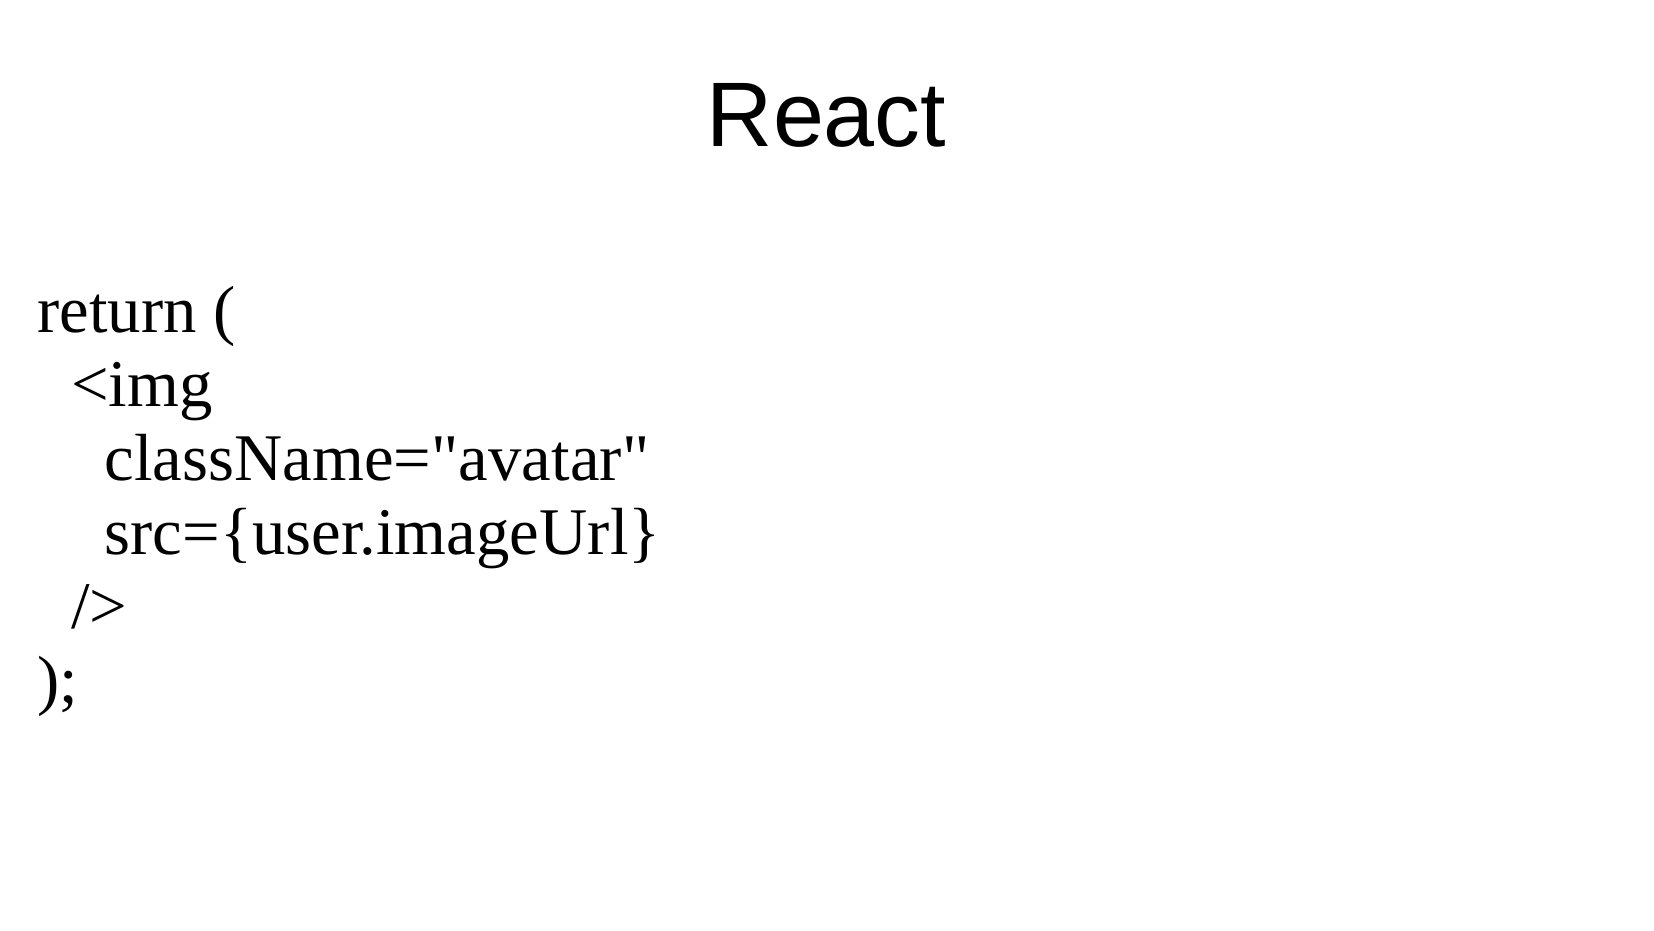

# React
return (
 <img
 className="avatar"
 src={user.imageUrl}
 />
);